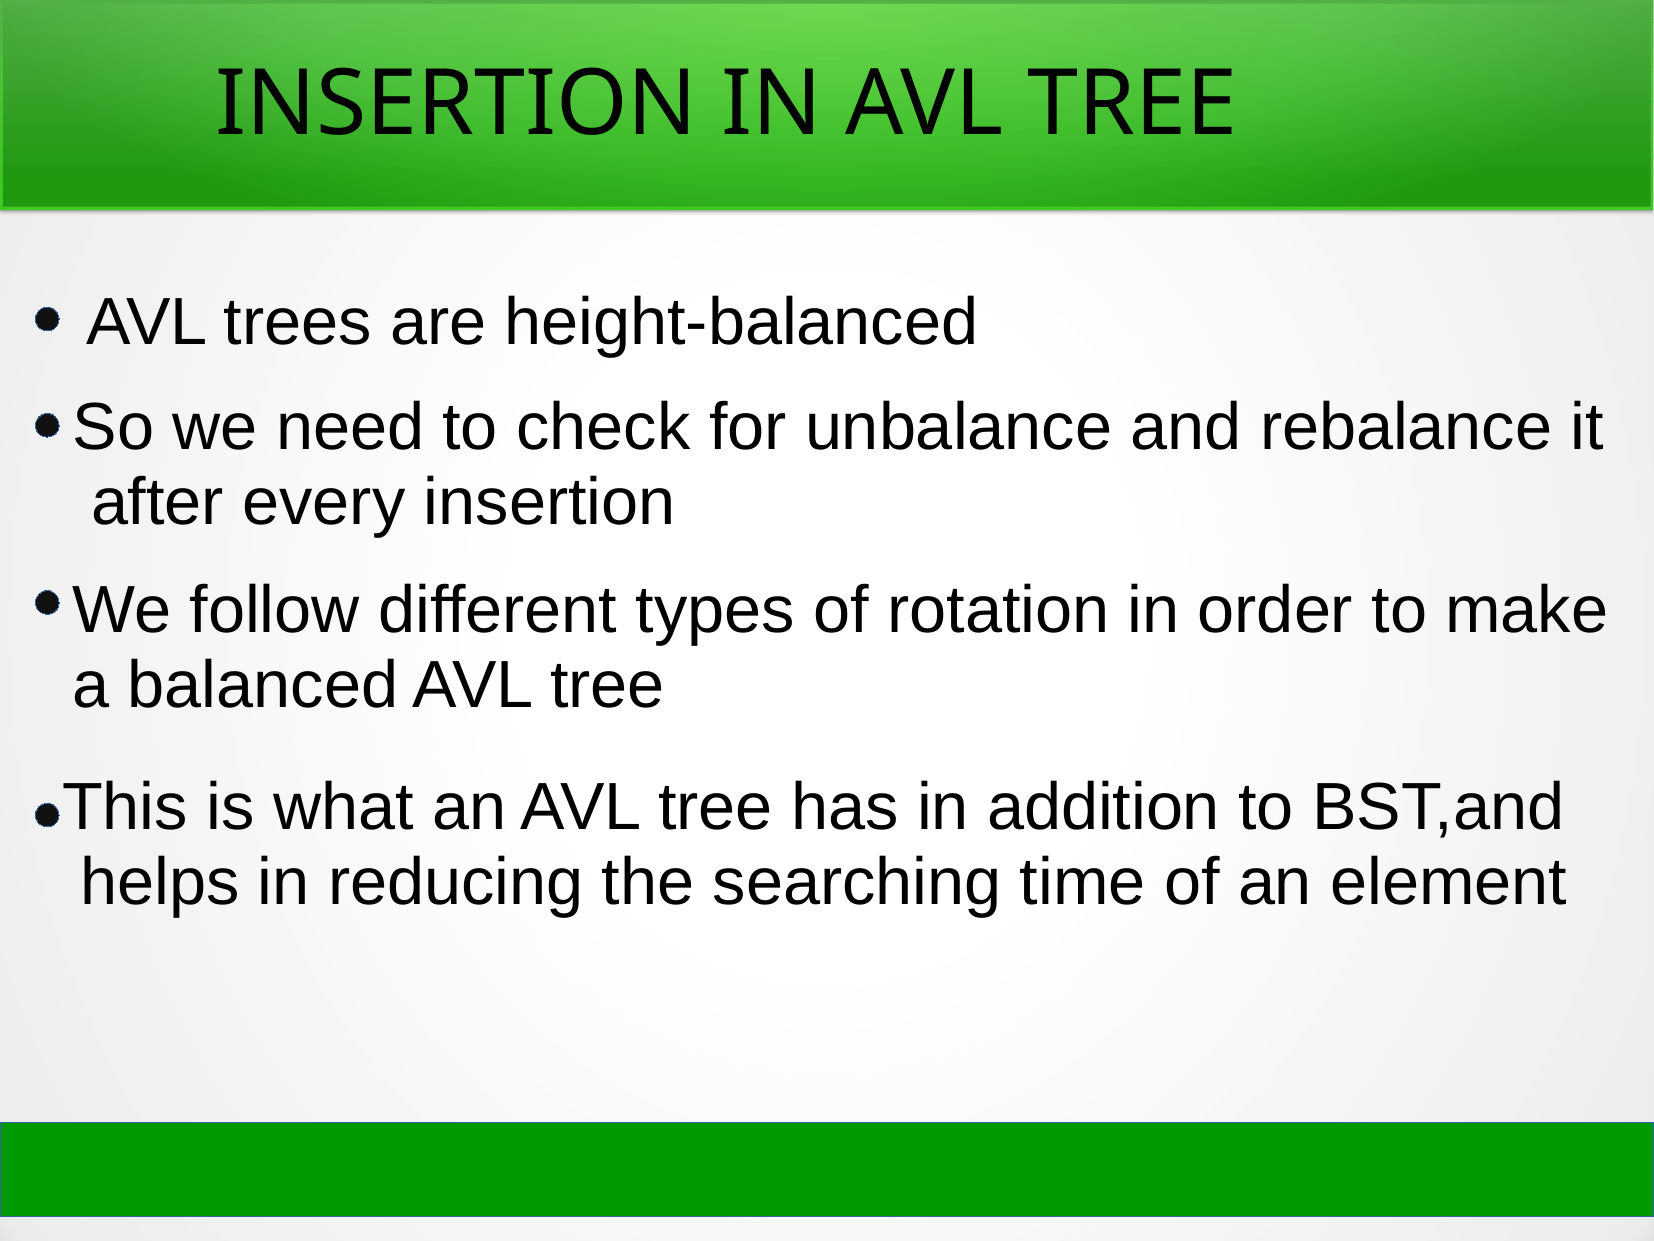

INSERTION IN AVL TREE
 AVL trees are height-balanced
So we need to check for unbalance and rebalance it
 after every insertion
We follow different types of rotation in order to make
a balanced AVL tree
This is what an AVL tree has in addition to BST,and
 helps in reducing the searching time of an element
12/26/03
AVL Trees - Lecture 8
5